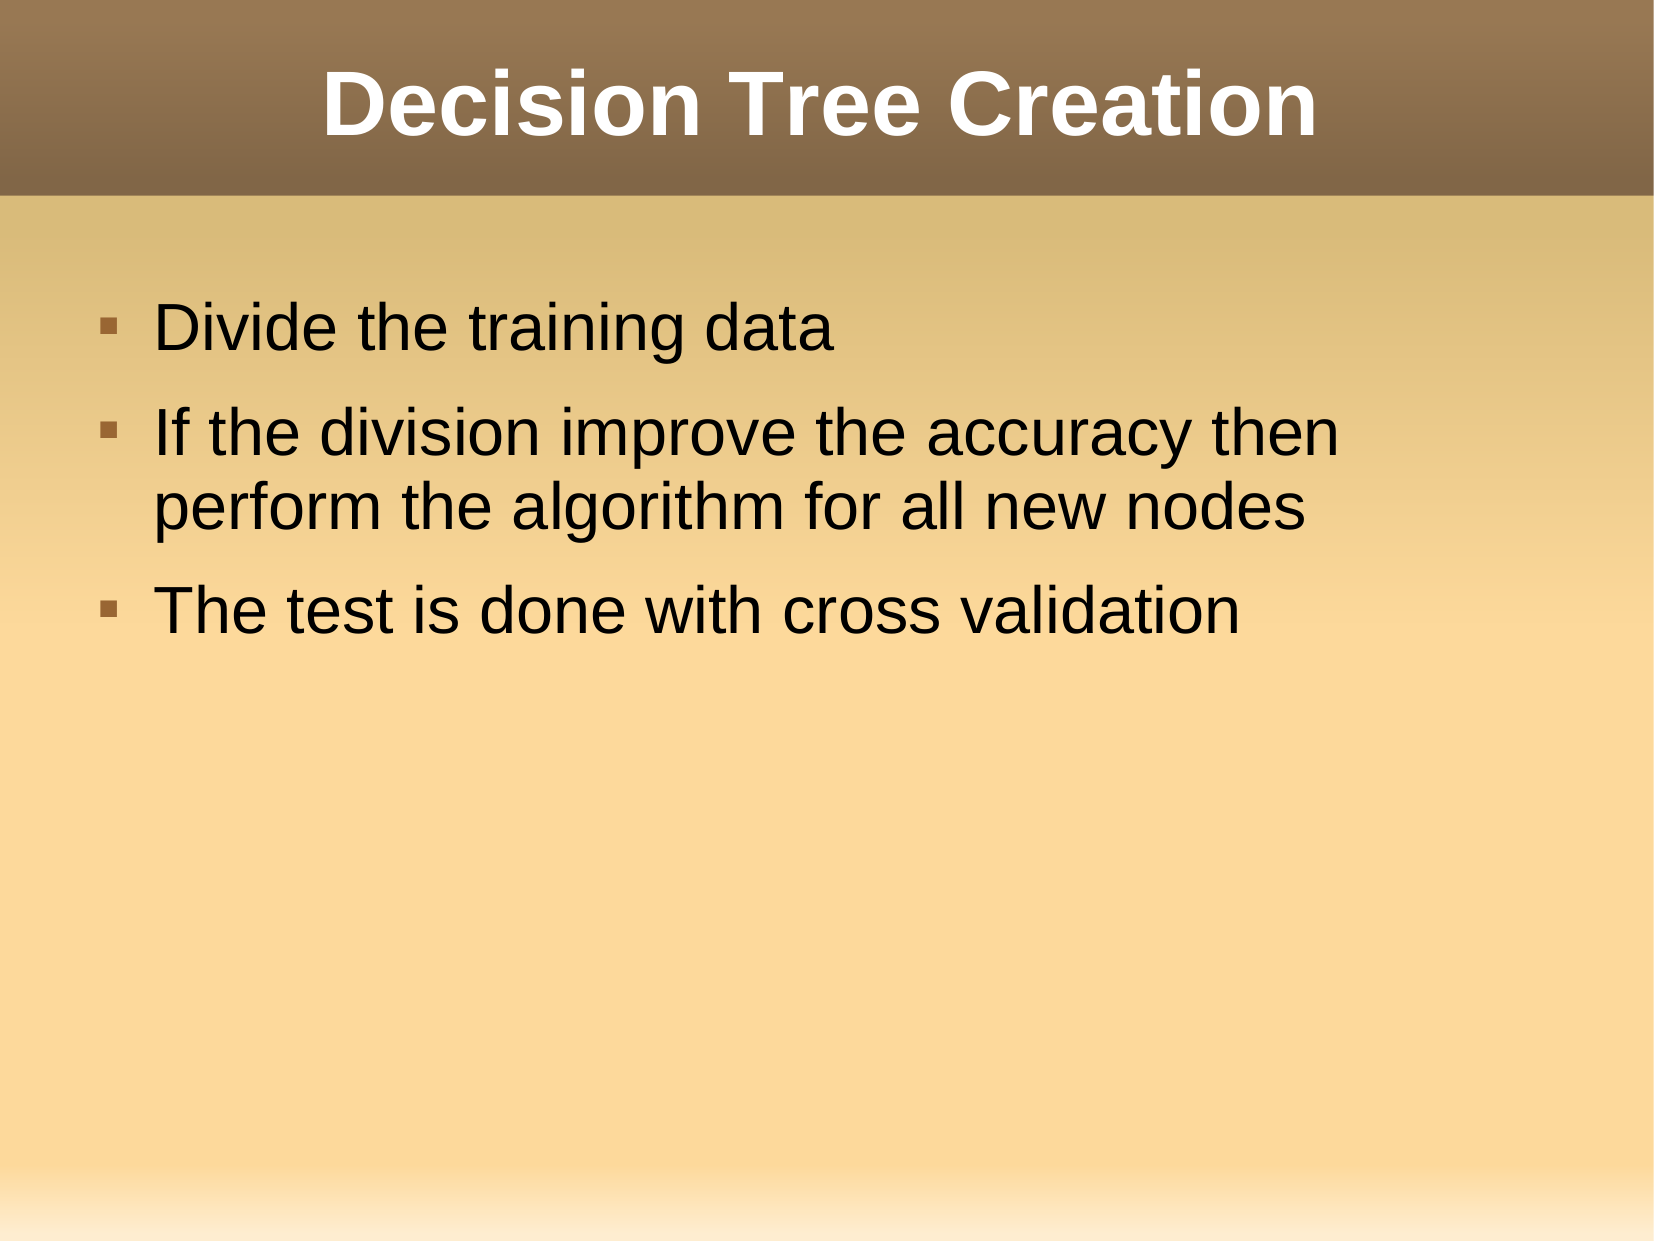

# Decision Tree Creation
Divide the training data
If the division improve the accuracy then perform the algorithm for all new nodes
The test is done with cross validation